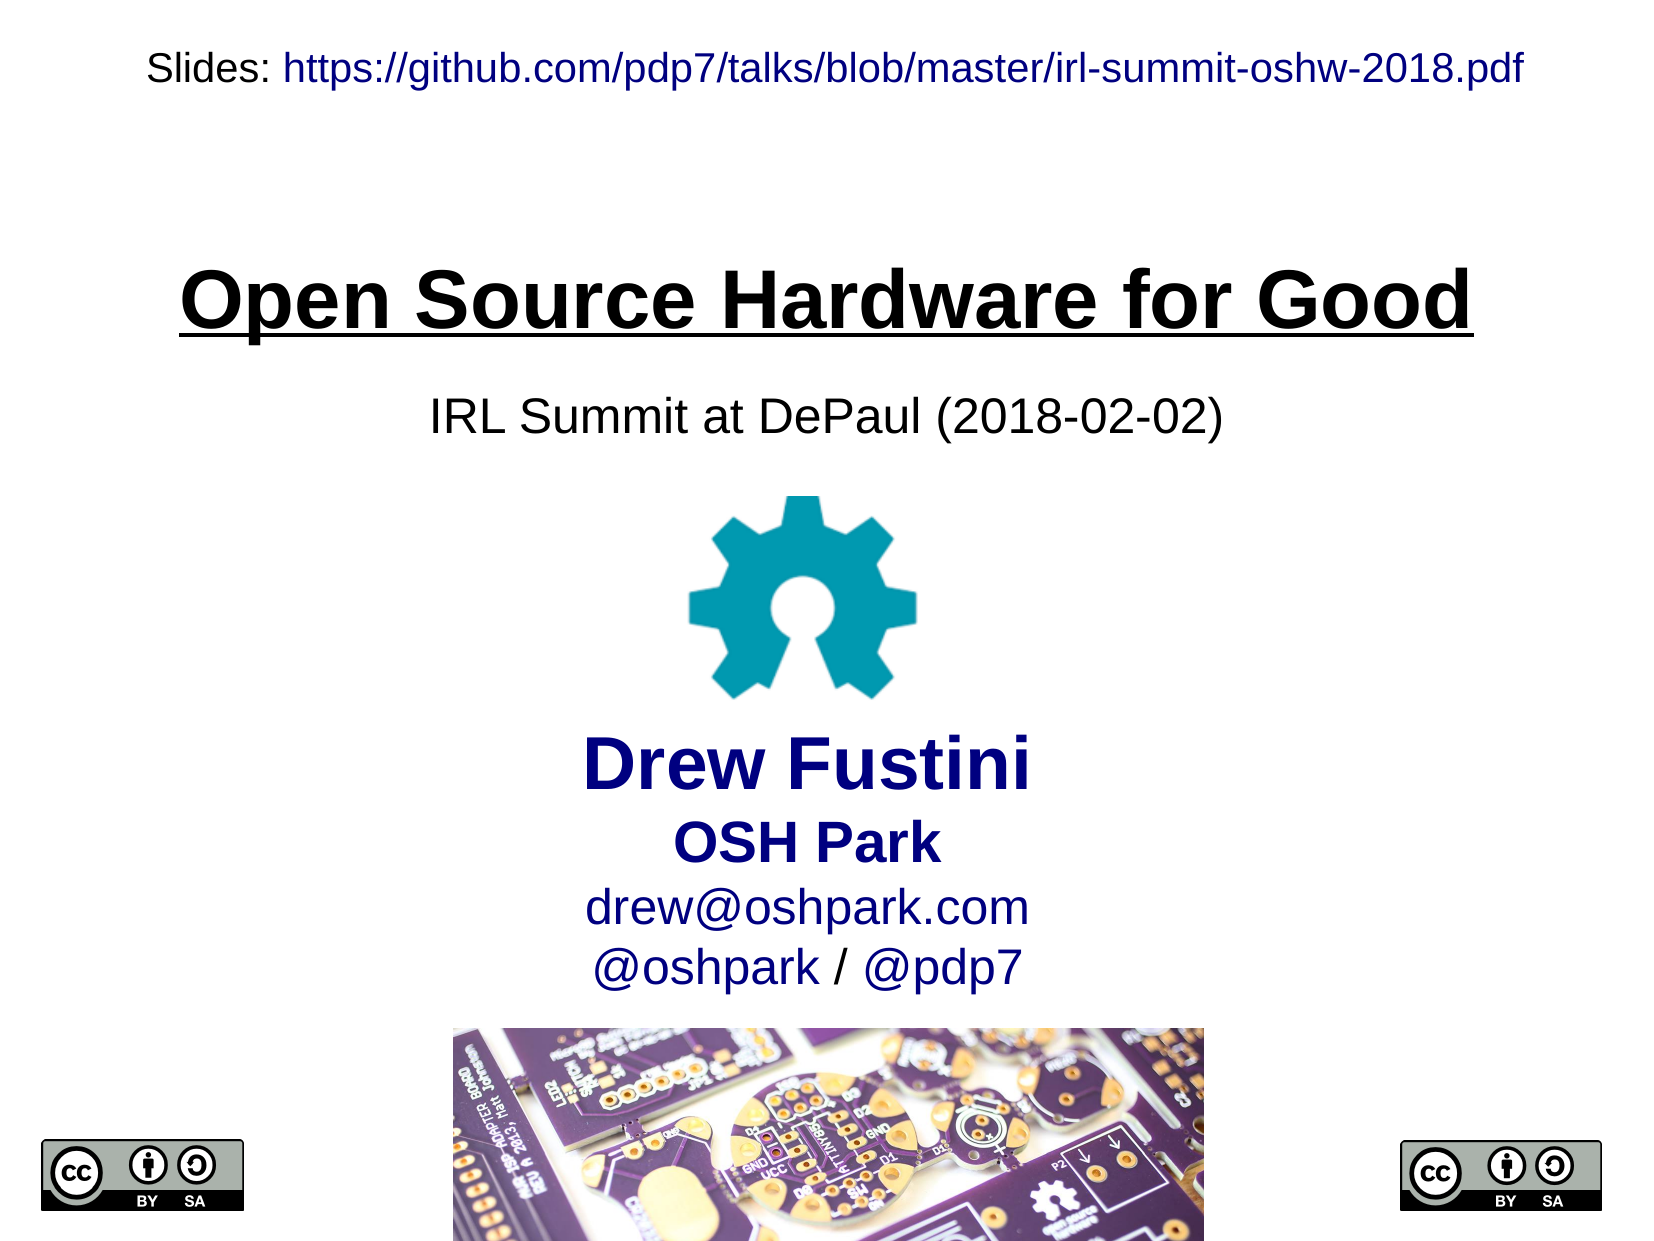

Drew Fustini
OSH Park
drew@oshpark.com
@oshpark / @pdp7
Slides: https://github.com/pdp7/talks/blob/master/irl-summit-oshw-2018.pdf
Open Source Hardware for Good
IRL Summit at DePaul (2018-02-02)